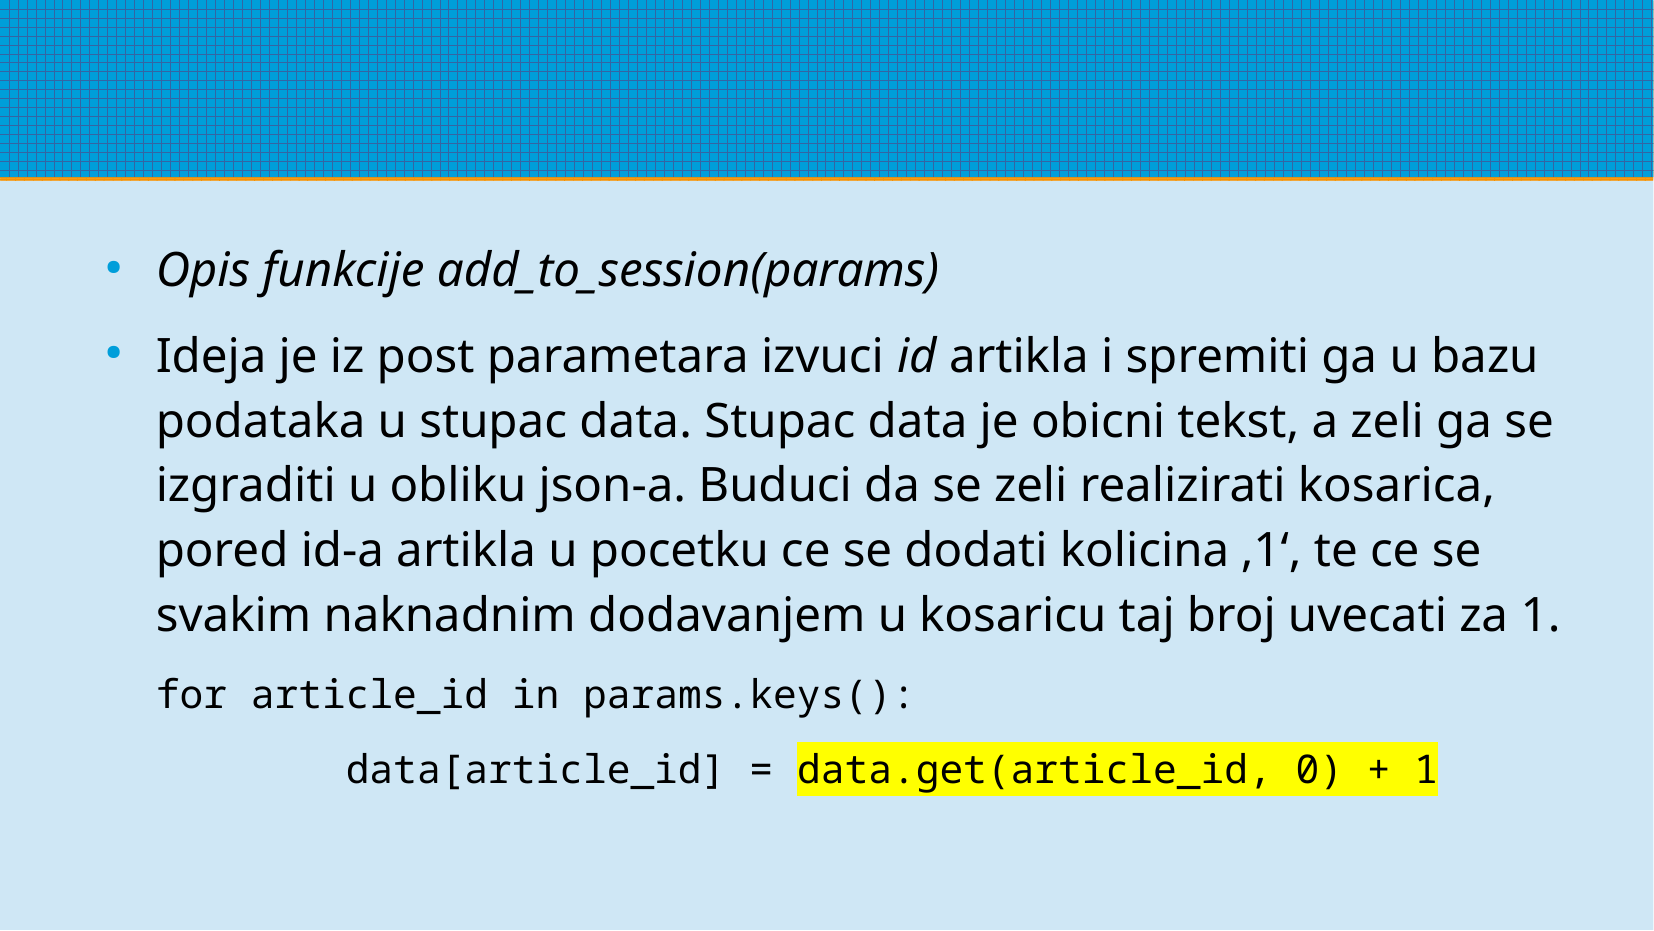

#
Opis funkcije add_to_session(params)
Ideja je iz post parametara izvuci id artikla i spremiti ga u bazu podataka u stupac data. Stupac data je obicni tekst, a zeli ga se izgraditi u obliku json-a. Buduci da se zeli realizirati kosarica, pored id-a artikla u pocetku ce se dodati kolicina ‚1‘, te ce se svakim naknadnim dodavanjem u kosaricu taj broj uvecati za 1.
for article_id in params.keys():
 data[article_id] = data.get(article_id, 0) + 1